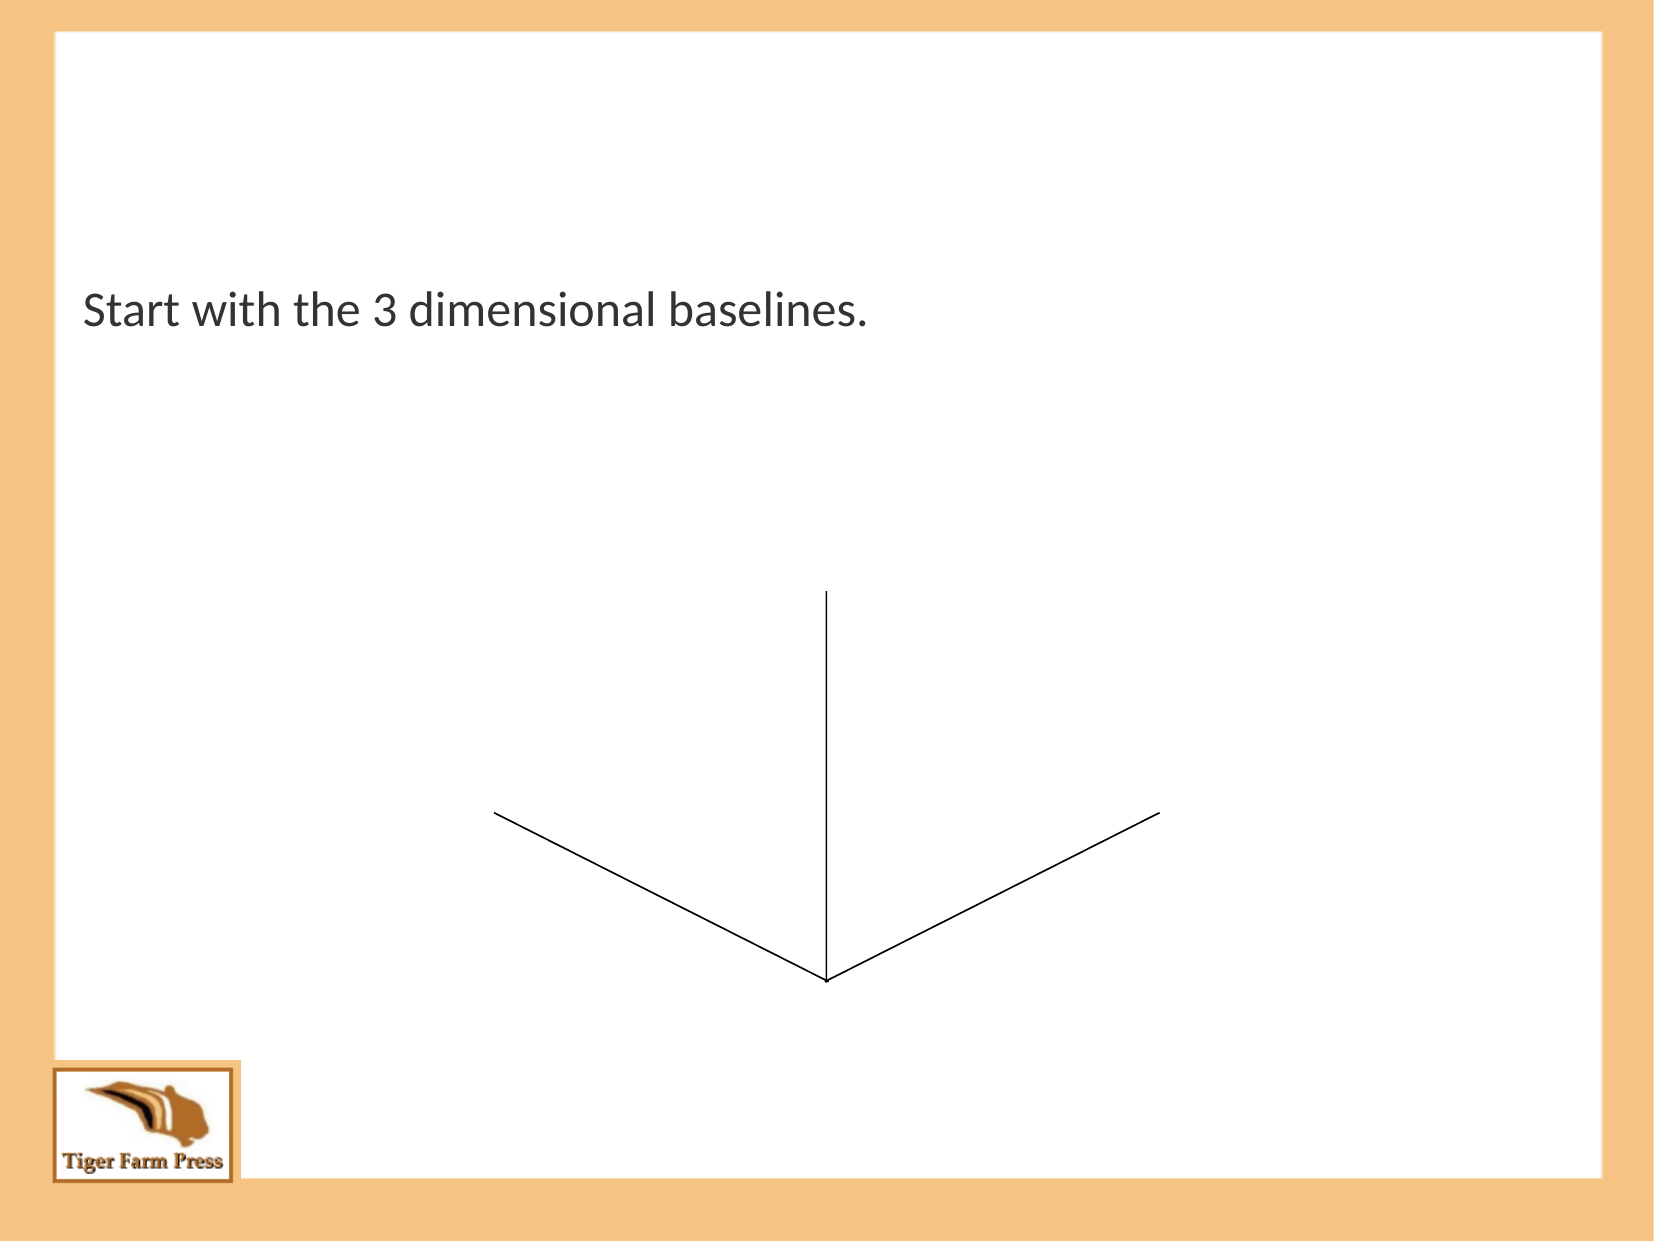

# Start with the 3 dimensional baselines.